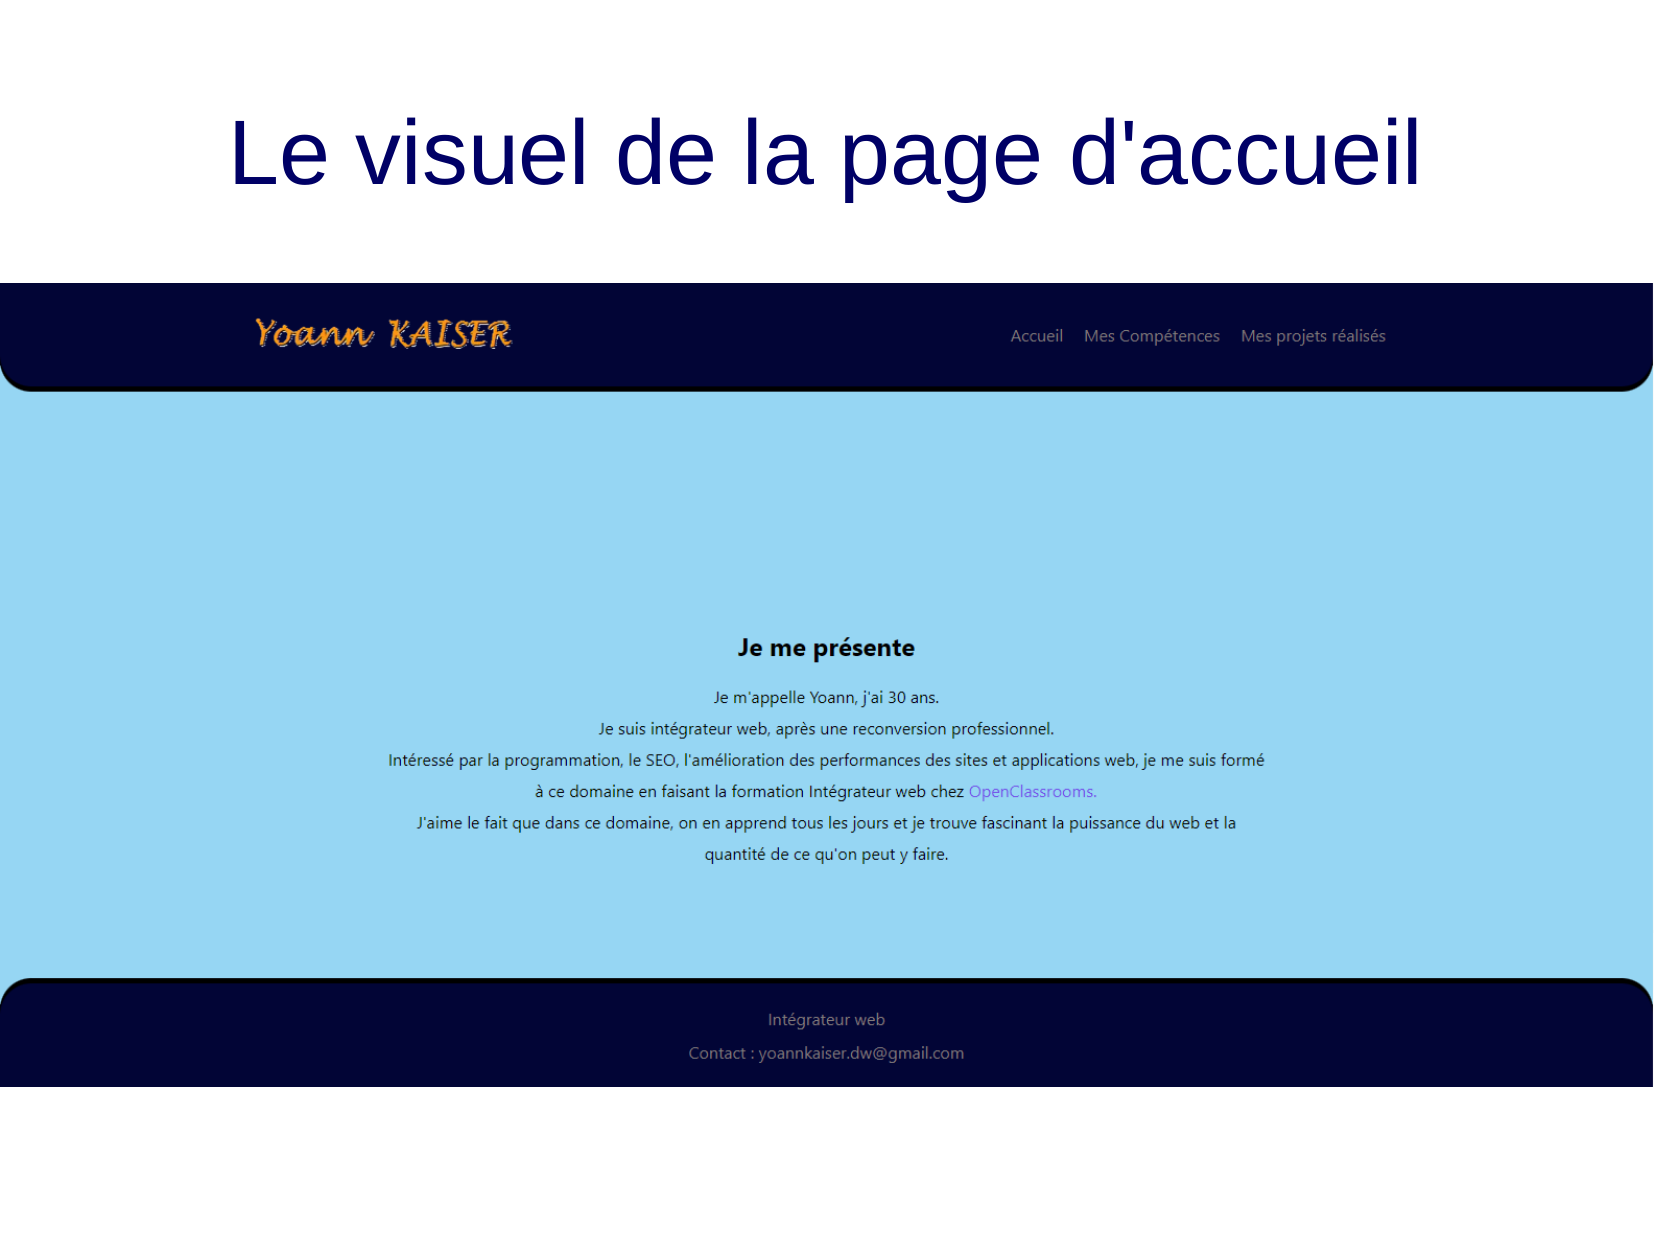

# Le visuel de la page d'accueil